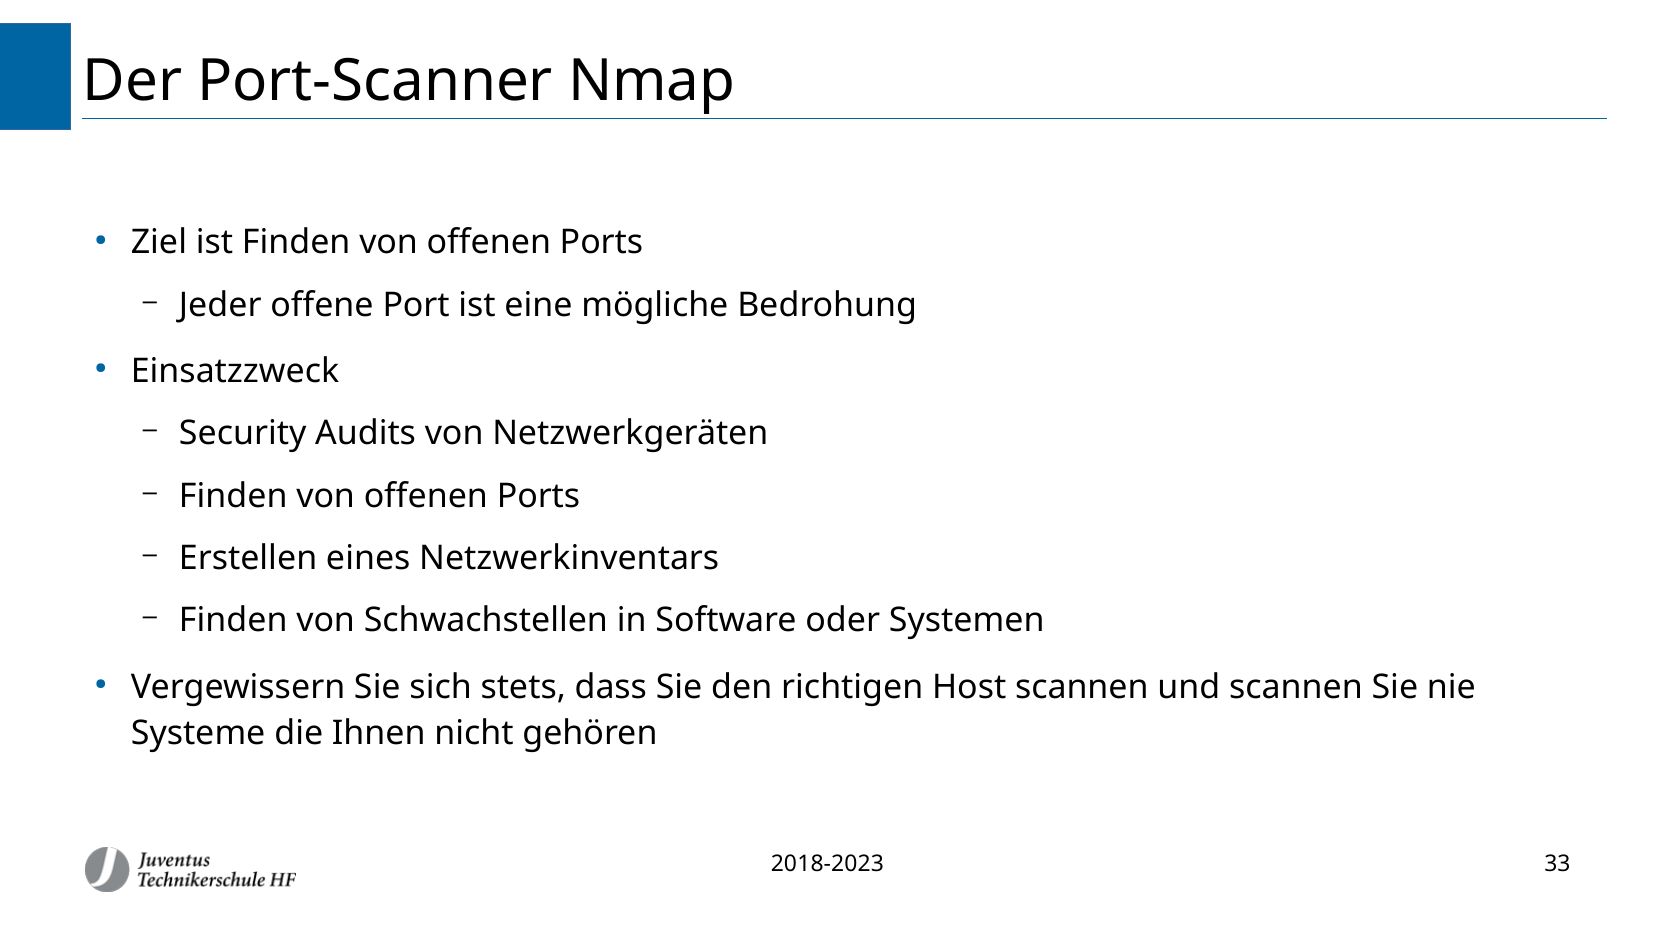

# Der Port-Scanner Nmap
Ziel ist Finden von offenen Ports
Jeder offene Port ist eine mögliche Bedrohung
Einsatzzweck
Security Audits von Netzwerkgeräten
Finden von offenen Ports
Erstellen eines Netzwerkinventars
Finden von Schwachstellen in Software oder Systemen
Vergewissern Sie sich stets, dass Sie den richtigen Host scannen und scannen Sie nie Systeme die Ihnen nicht gehören
2018-2023
33